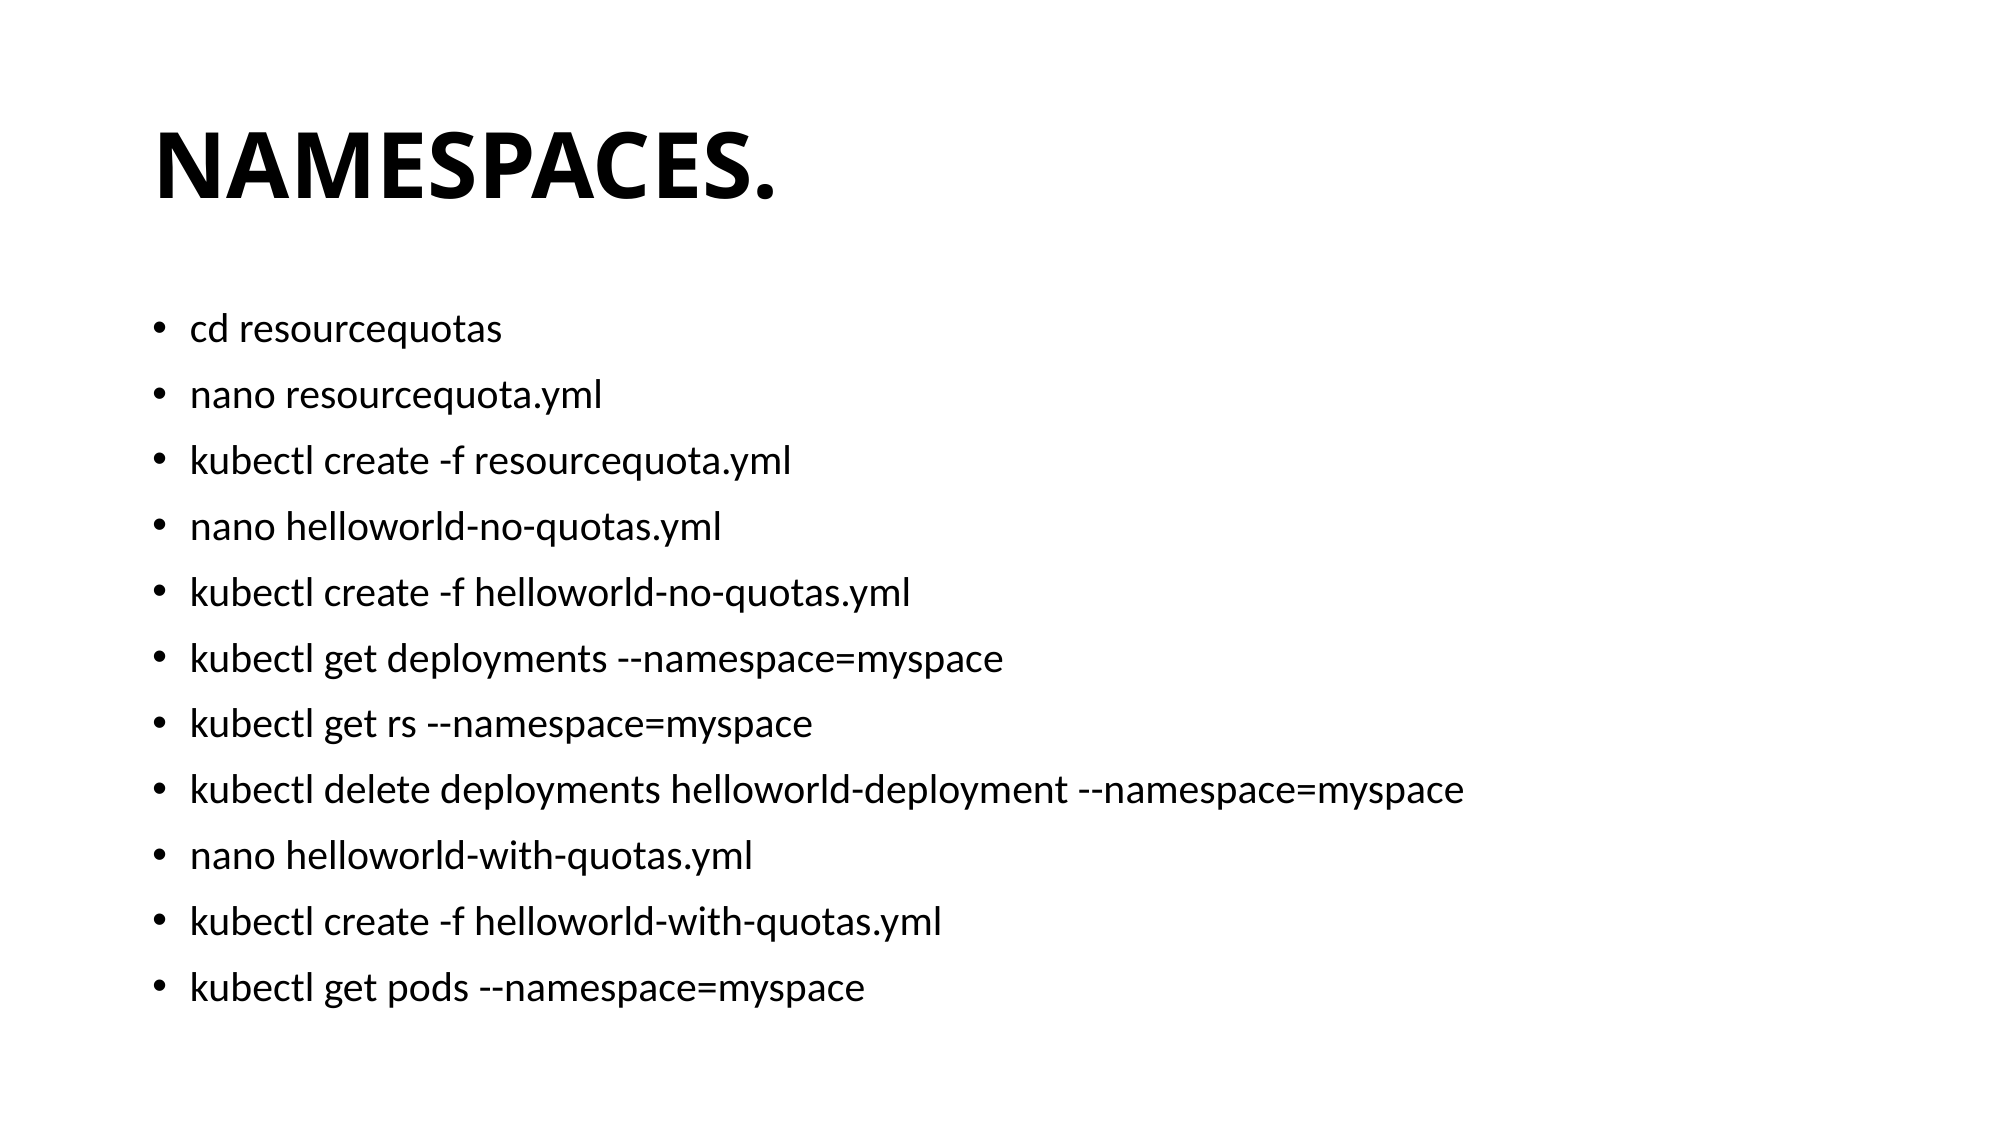

# NAMESPACES.
cd resourcequotas
nano resourcequota.yml
kubectl create -f resourcequota.yml
nano helloworld-no-quotas.yml
kubectl create -f helloworld-no-quotas.yml
kubectl get deployments --namespace=myspace
kubectl get rs --namespace=myspace
kubectl delete deployments helloworld-deployment --namespace=myspace
nano helloworld-with-quotas.yml
kubectl create -f helloworld-with-quotas.yml
kubectl get pods --namespace=myspace